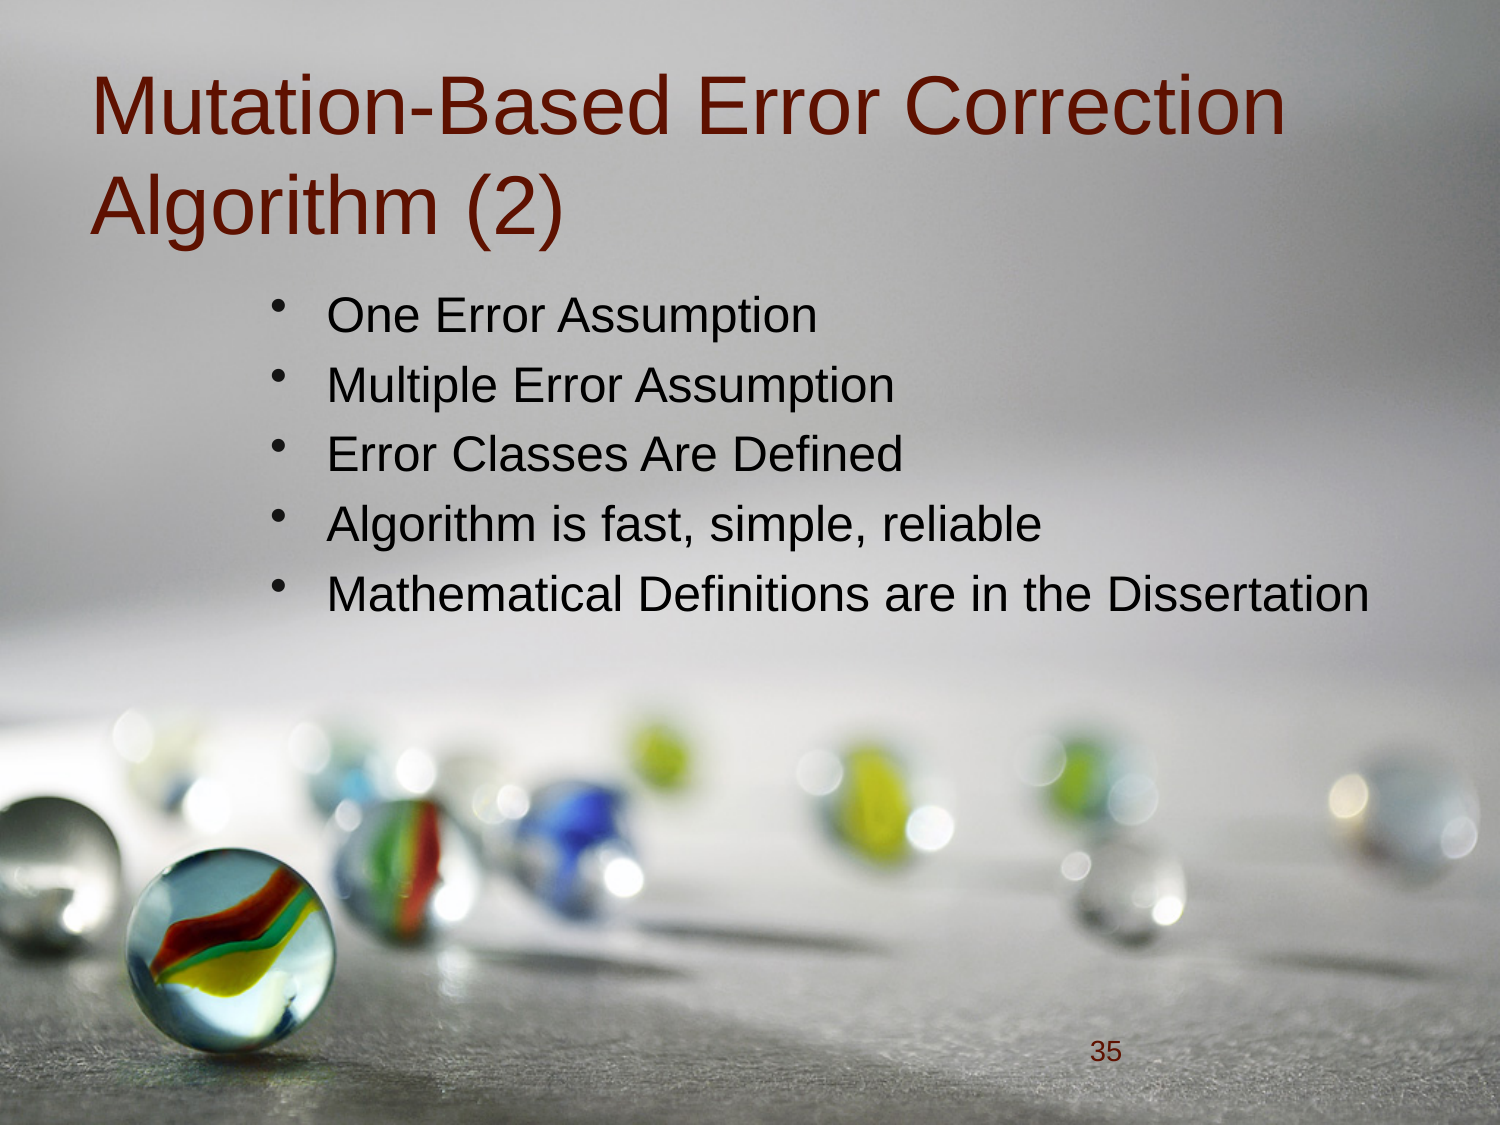

# Mutation-Based Error Correction Algorithm (2)
One Error Assumption
Multiple Error Assumption
Error Classes Are Defined
Algorithm is fast, simple, reliable
Mathematical Definitions are in the Dissertation
Tallinn, 01.01.2016
35